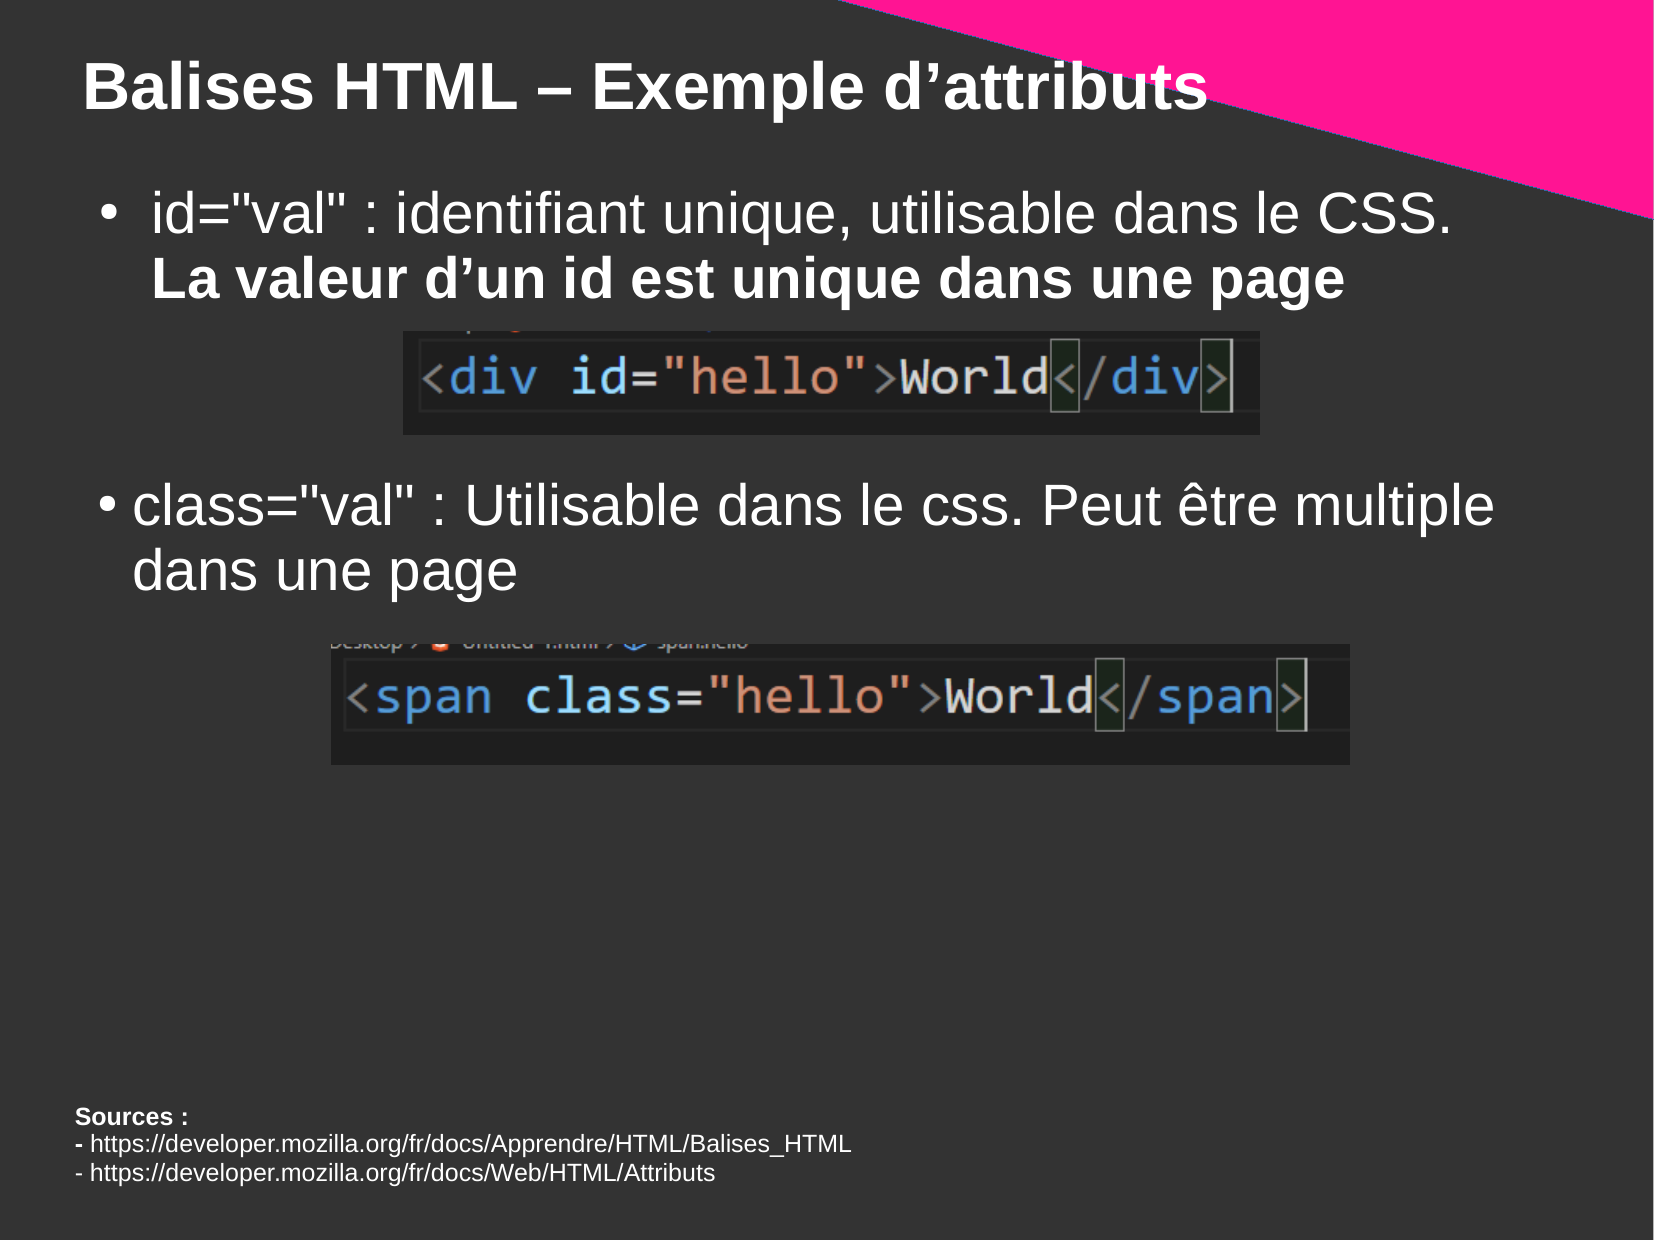

# Balises HTML – Exemple d’attributs
id="val" : identifiant unique, utilisable dans le CSS.
La valeur d’un id est unique dans une page
class="val" : Utilisable dans le css. Peut être multiple dans une page
Sources :
- https://developer.mozilla.org/fr/docs/Apprendre/HTML/Balises_HTML
- https://developer.mozilla.org/fr/docs/Web/HTML/Attributs